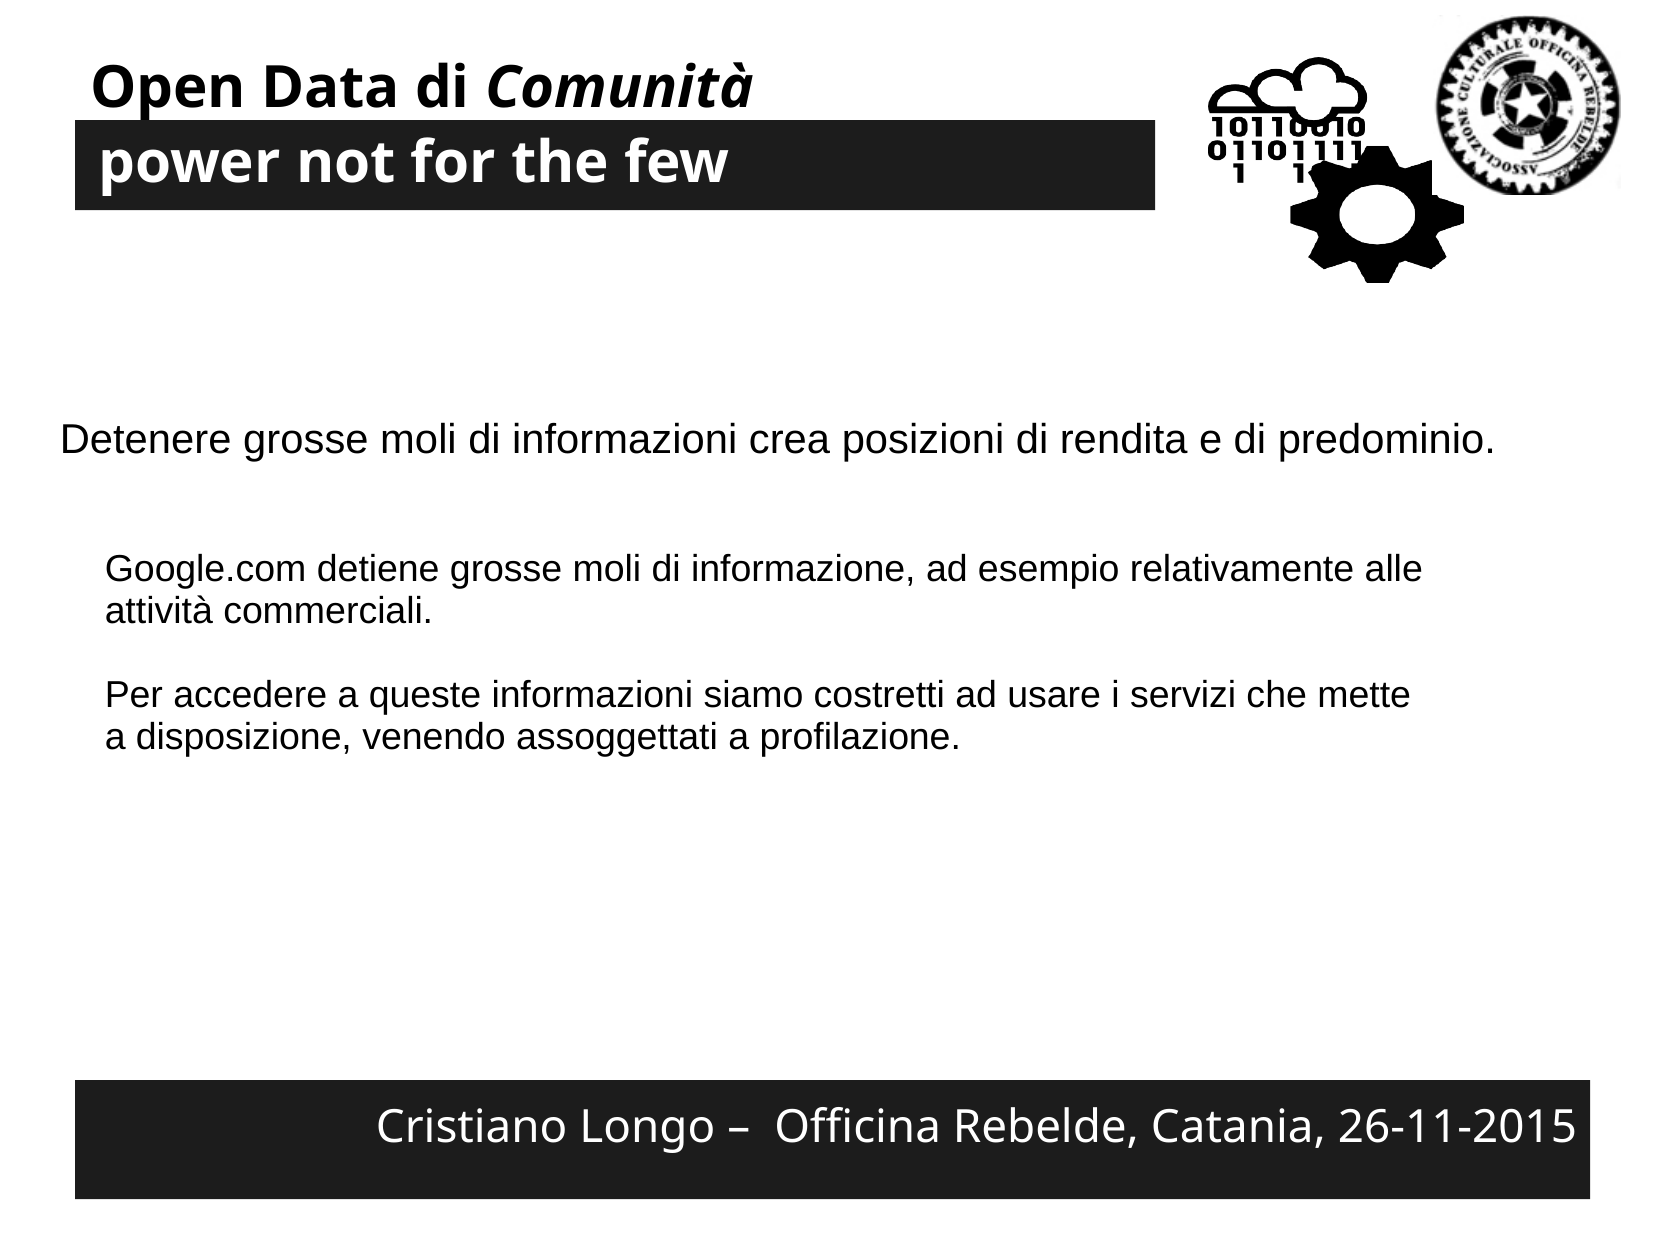

# Open Data di Comunità
 power not for the few
Detenere grosse moli di informazioni crea posizioni di rendita e di predominio.
Google.com detiene grosse moli di informazione, ad esempio relativamente alle
attività commerciali.
Per accedere a queste informazioni siamo costretti ad usare i servizi che mette
a disposizione, venendo assoggettati a profilazione.
 Cristiano Longo – Officina Rebelde, Catania, 26-11-2015